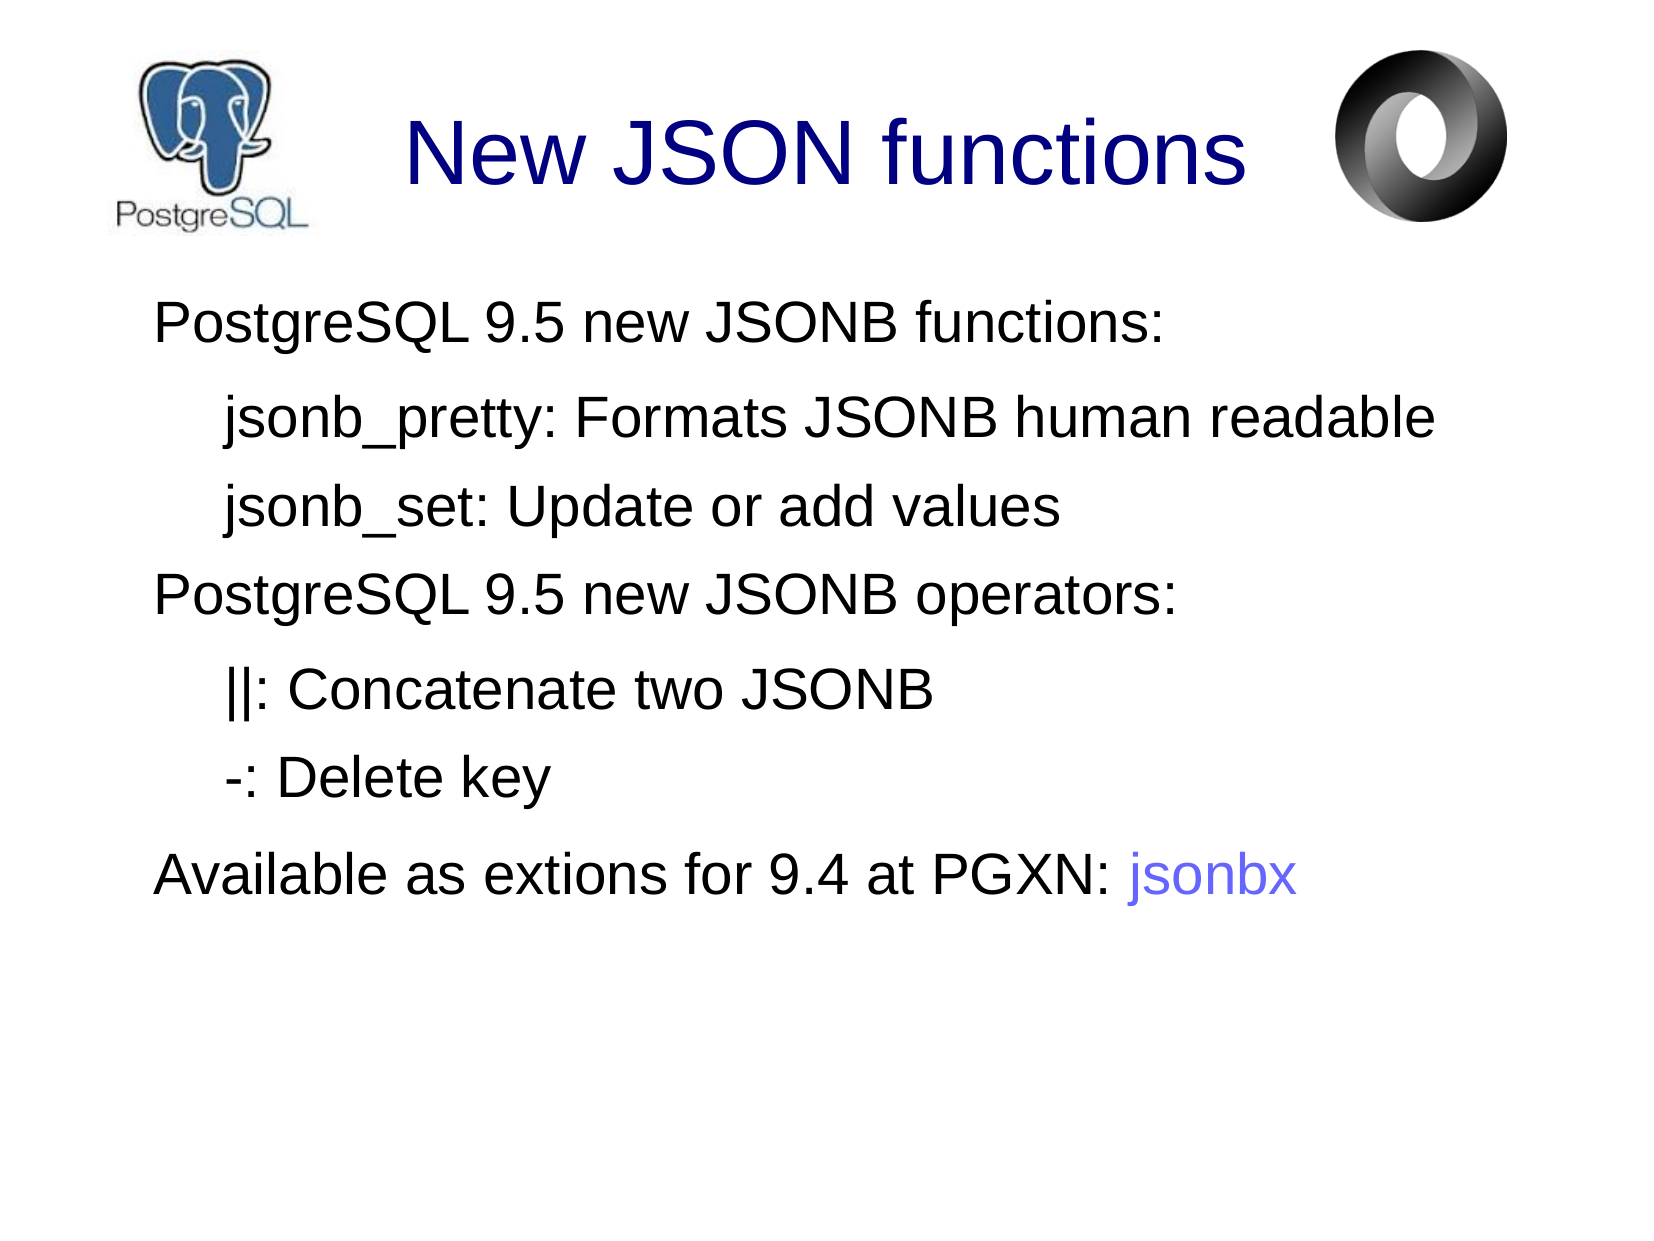

# New JSON functions
PostgreSQL 9.5 new JSONB functions:
jsonb_pretty: Formats JSONB human readable
jsonb_set: Update or add values
PostgreSQL 9.5 new JSONB operators:
||: Concatenate two JSONB
-: Delete key
Available as extions for 9.4 at PGXN: jsonbx